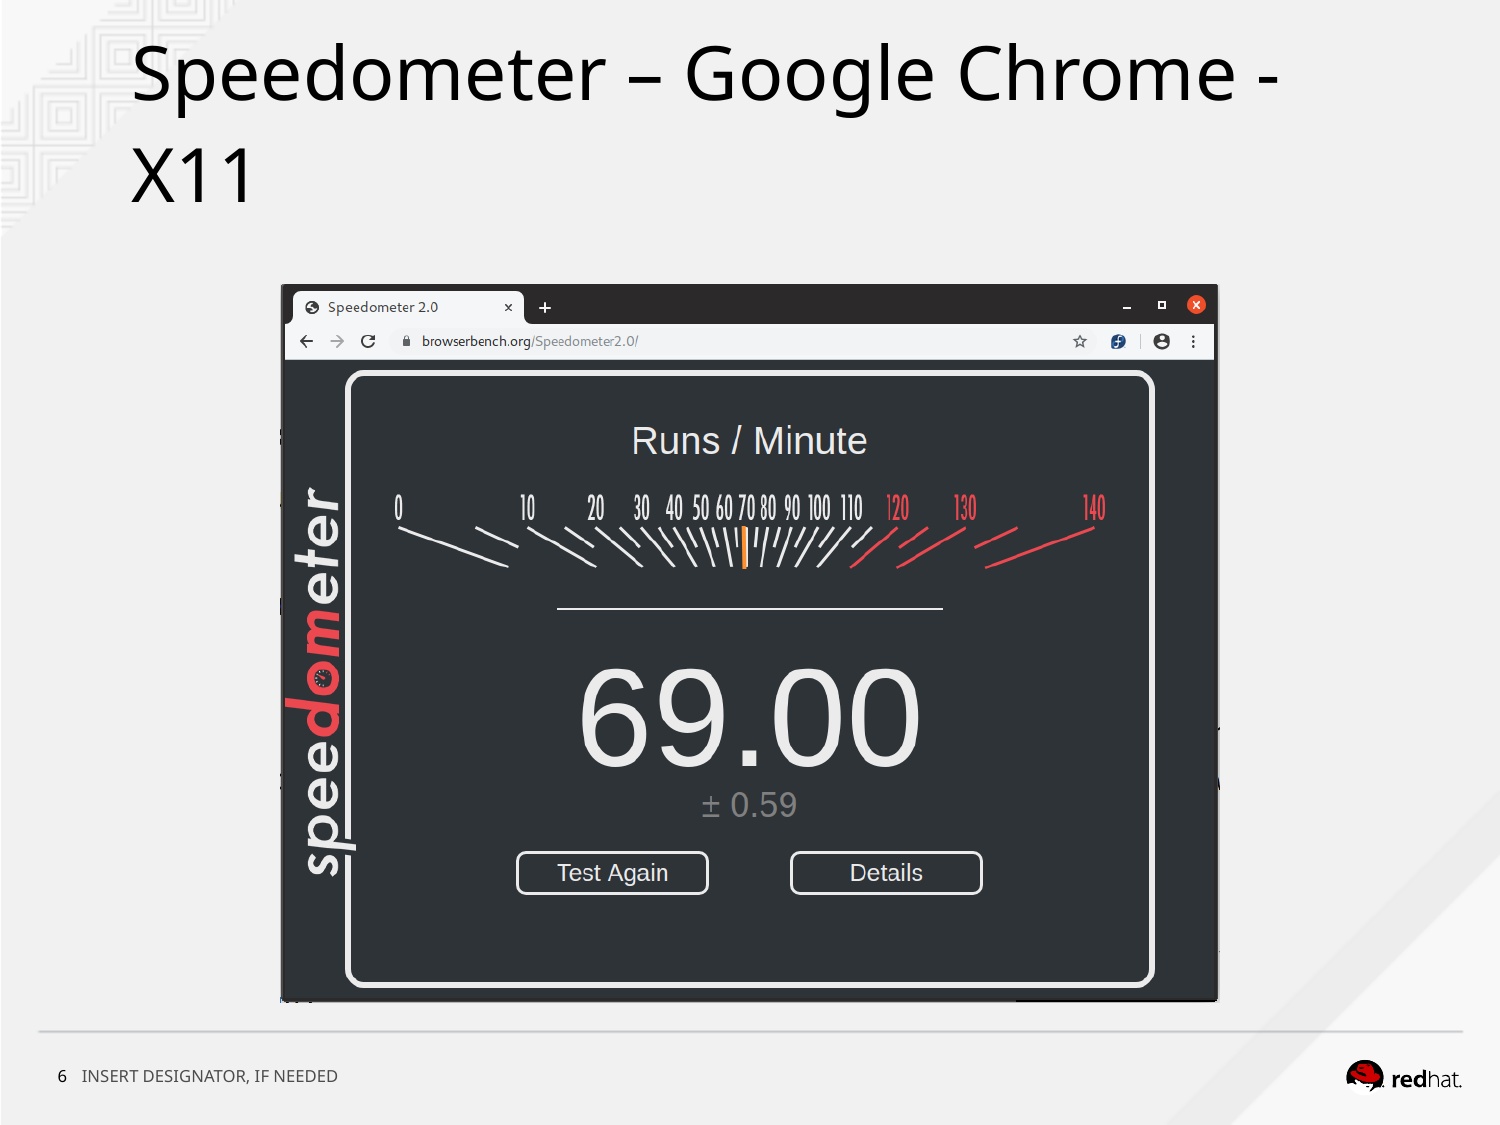

# Speedometer – Google Chrome - X11
6
INSERT DESIGNATOR, IF NEEDED